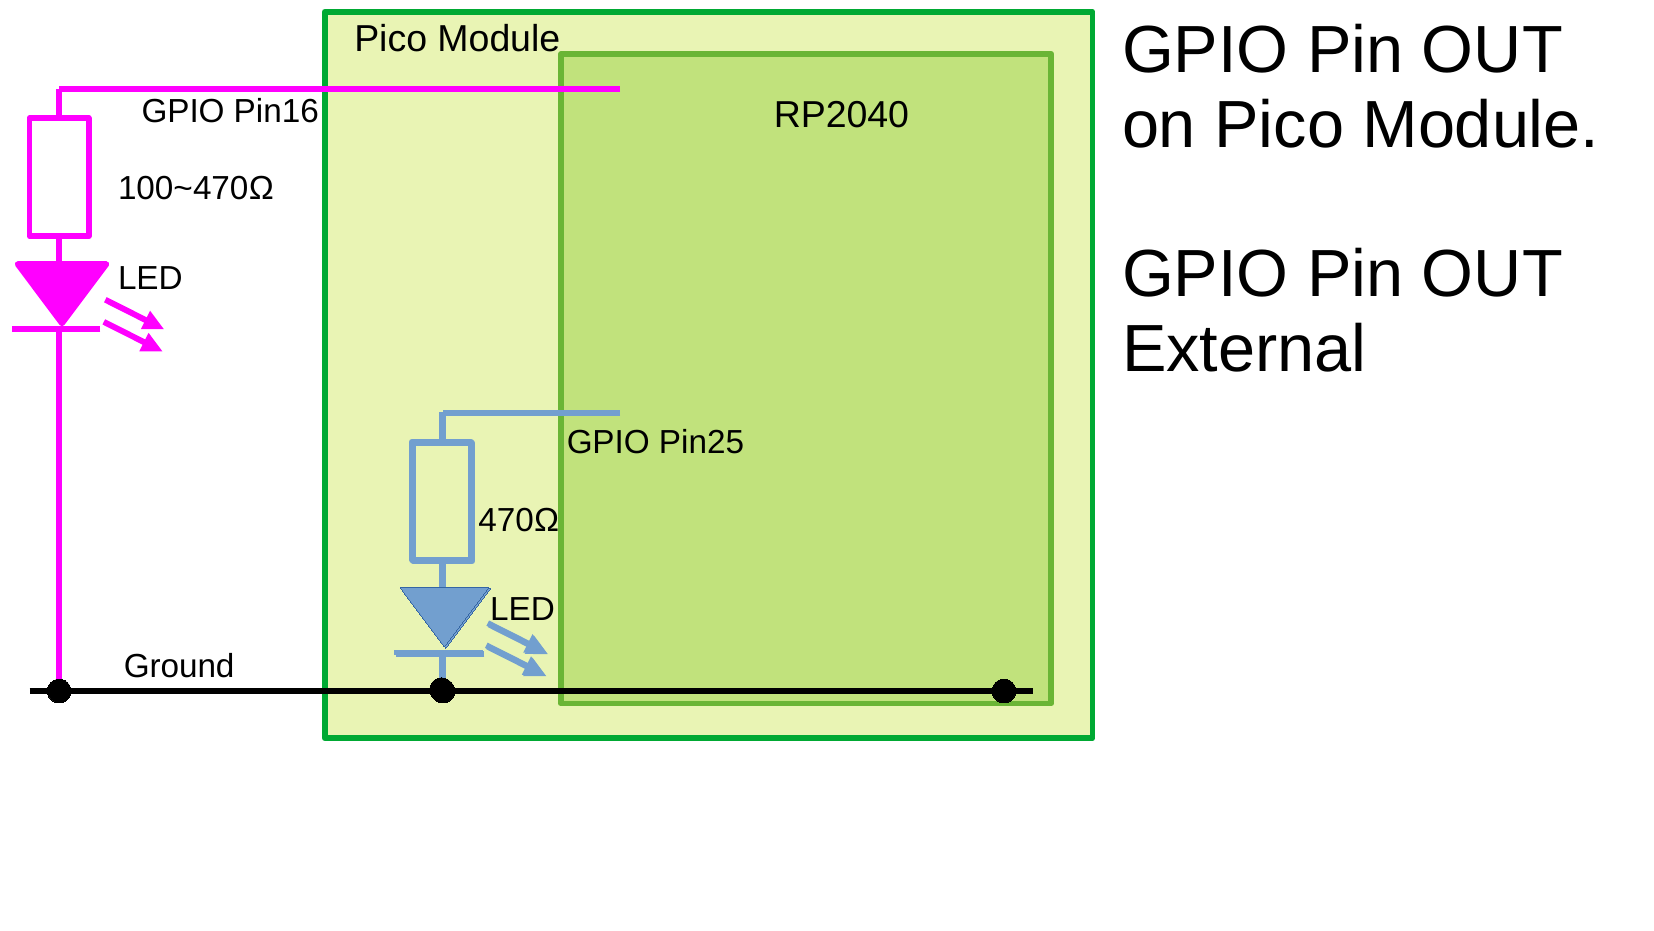

# GPIO Pin OUT on Pico Module. GPIO Pin OUT External
Pico Module
GPIO Pin16
RP2040
100~470Ω
LED
GPIO Pin25
470Ω
LED
Ground